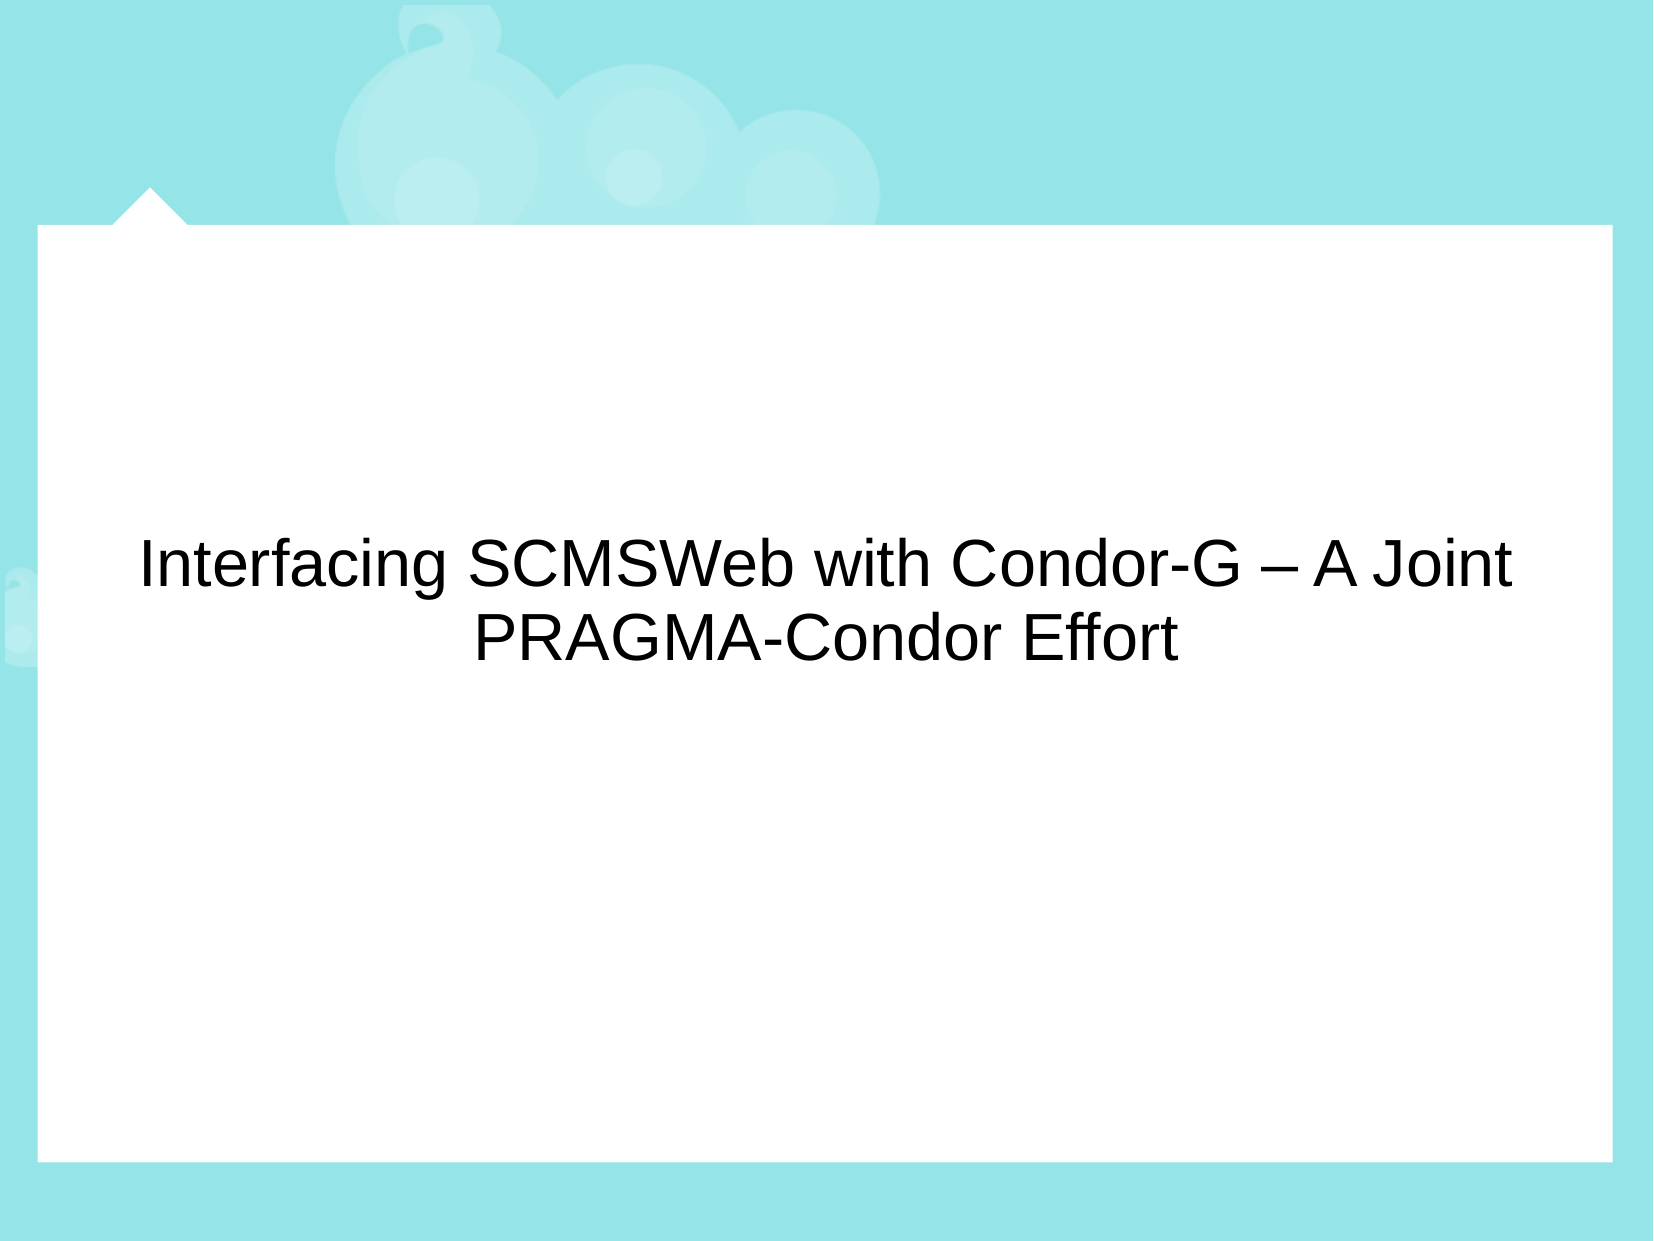

#
Interfacing SCMSWeb with Condor-G – A Joint PRAGMA-Condor Effort